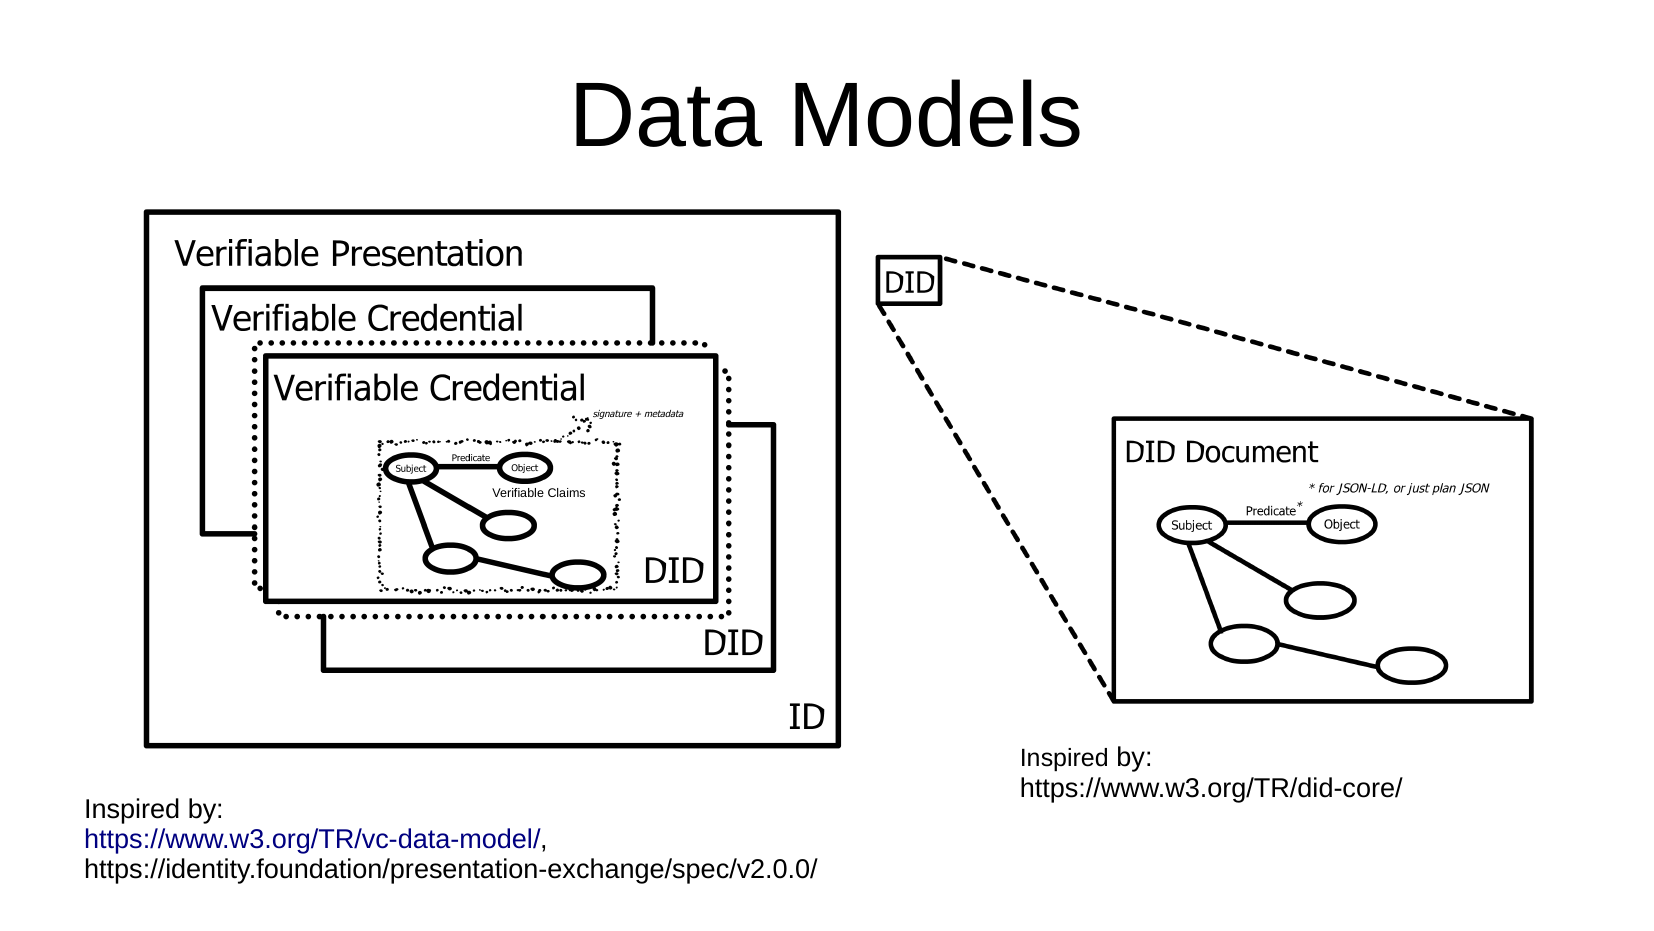

# Data Models
Verifiable Claims
Inspired by:
https://www.w3.org/TR/did-core/
Inspired by:
https://www.w3.org/TR/vc-data-model/,
https://identity.foundation/presentation-exchange/spec/v2.0.0/